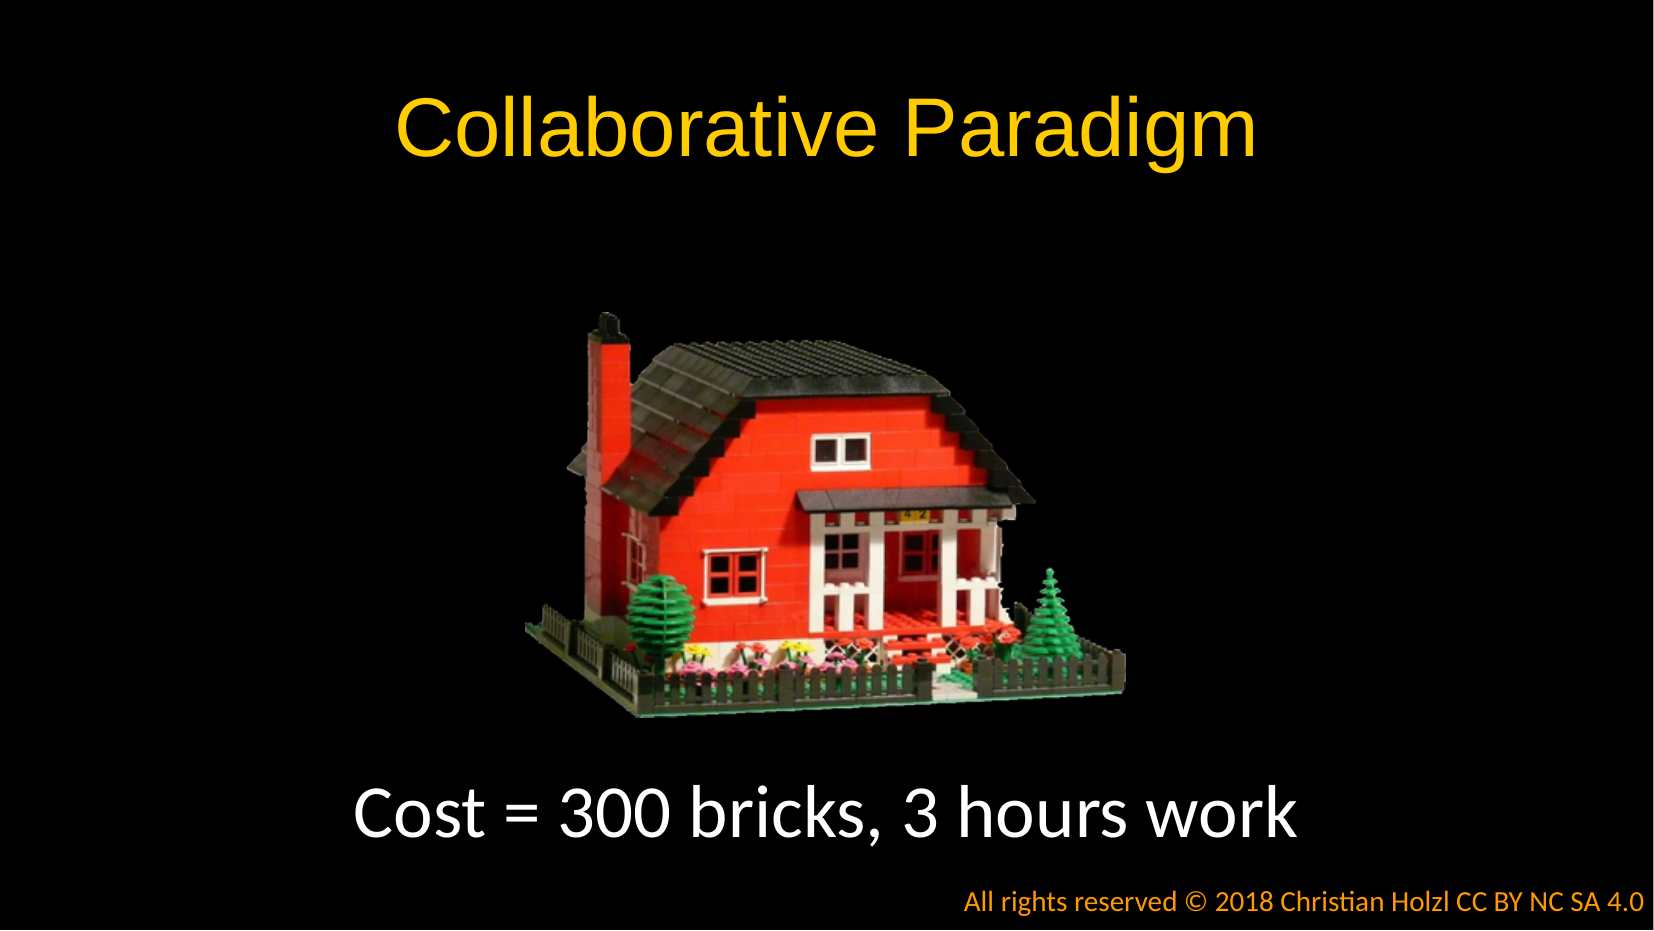

# Collaborative Paradigm
Cost = 300 bricks, 3 hours work